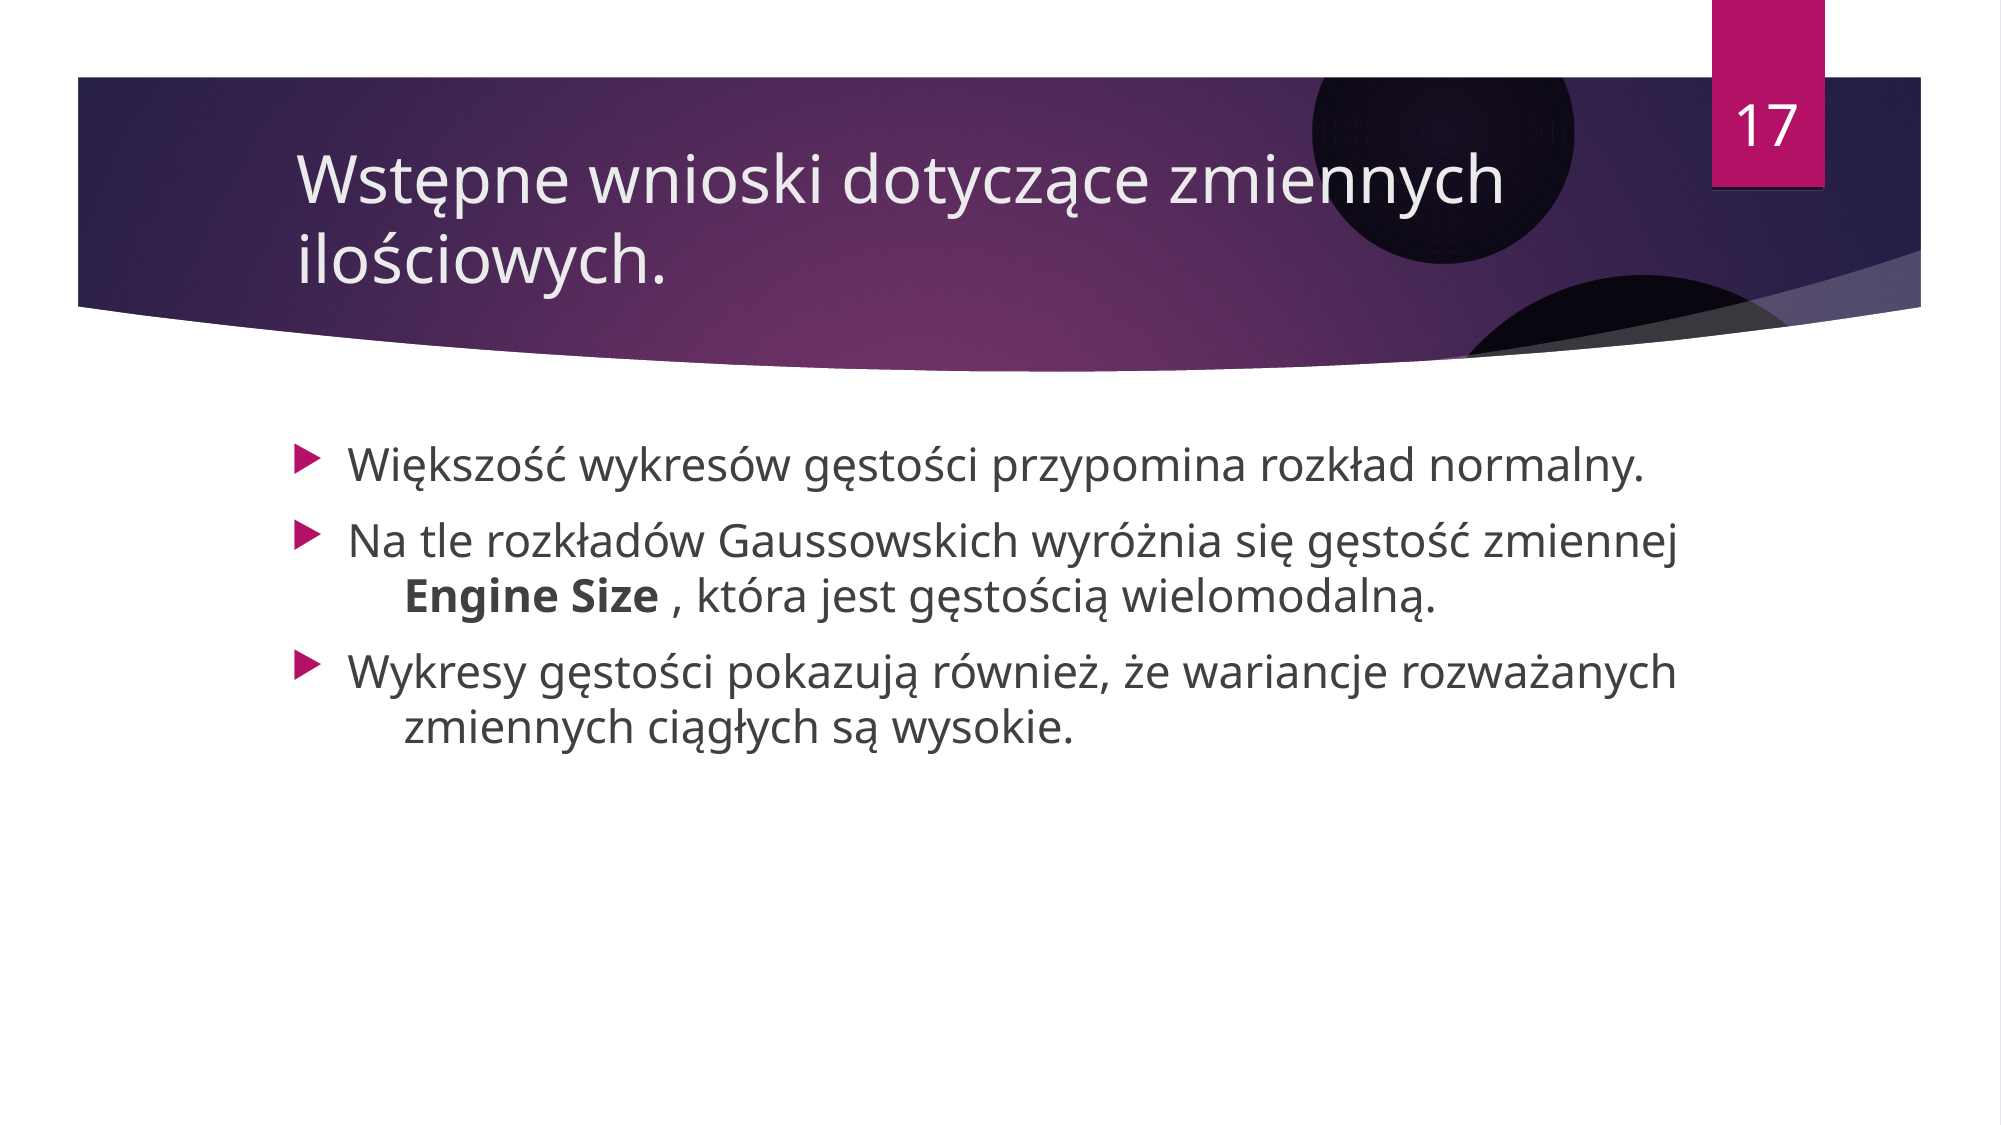

# Wstępne wnioski dotyczące zmiennych ilościowych.
Większość wykresów gęstości przypomina rozkład normalny.
Na tle rozkładów Gaussowskich wyróżnia się gęstość zmiennej Engine Size , która jest gęstością wielomodalną.
Wykresy gęstości pokazują również, że wariancje rozważanych zmiennych ciągłych są wysokie.